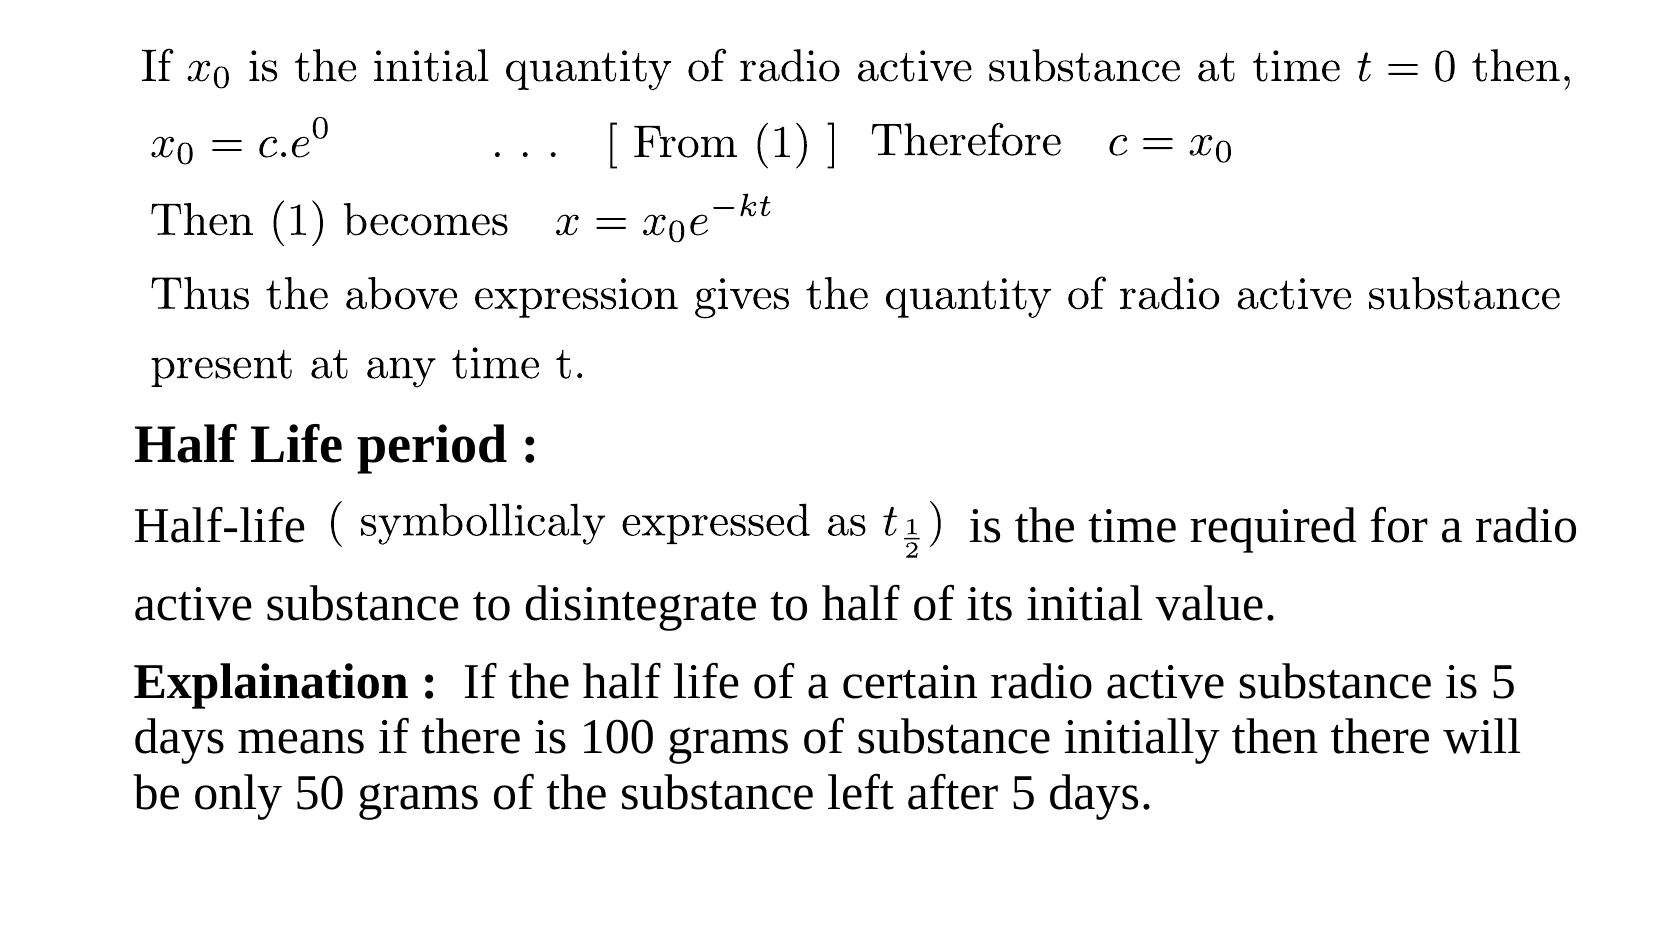

# Half Life period :
	 Half-life is the time required for a radio
	 active substance to disintegrate to half of its initial value.
	 Explaination : If the half life of a certain radio active substance is 5
	 days means if there is 100 grams of substance initially then there will
	 be only 50 grams of the substance left after 5 days.